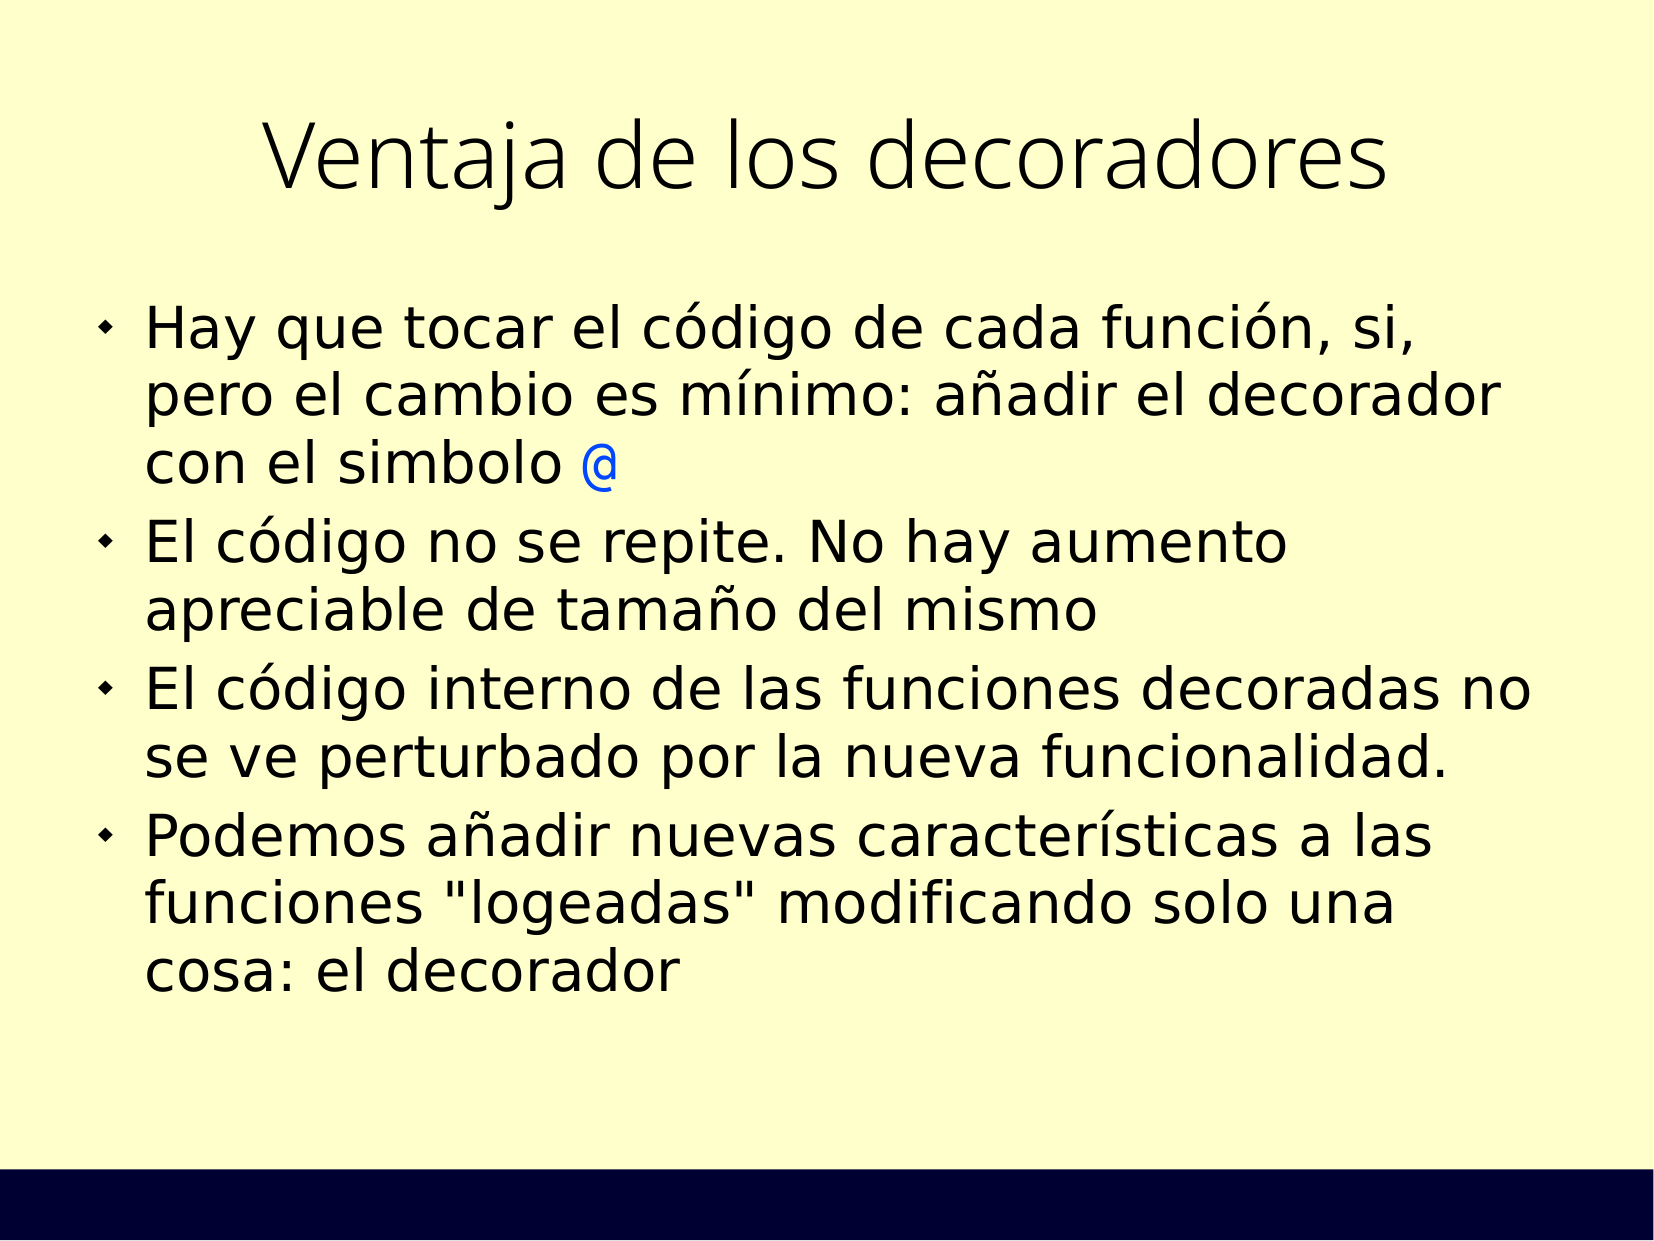

# Ventaja de los decoradores
Hay que tocar el código de cada función, si, pero el cambio es mínimo: añadir el decorador con el simbolo @
El código no se repite. No hay aumento apreciable de tamaño del mismo
El código interno de las funciones decoradas no se ve perturbado por la nueva funcionalidad.
Podemos añadir nuevas características a las funciones "logeadas" modificando solo una cosa: el decorador